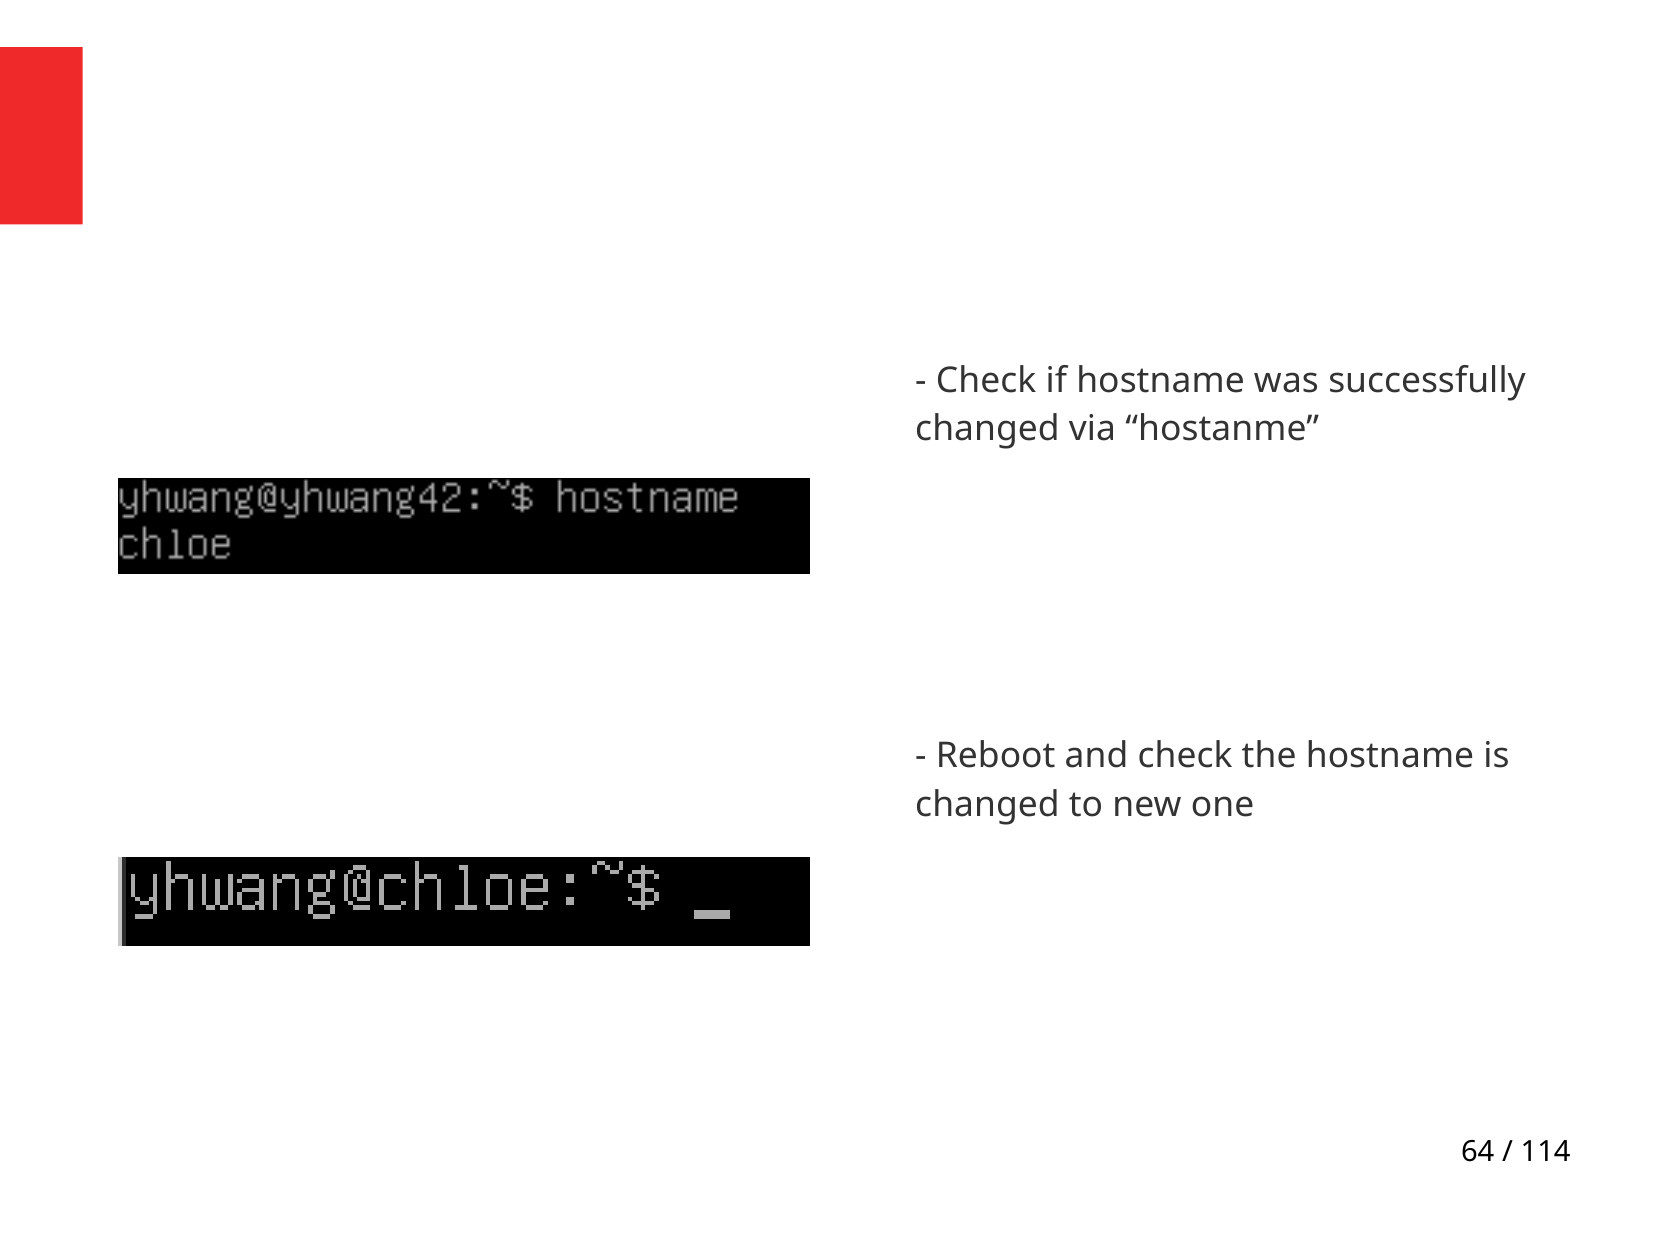

# - Check if hostname was successfully changed via “hostanme”
- Reboot and check the hostname is changed to new one
64